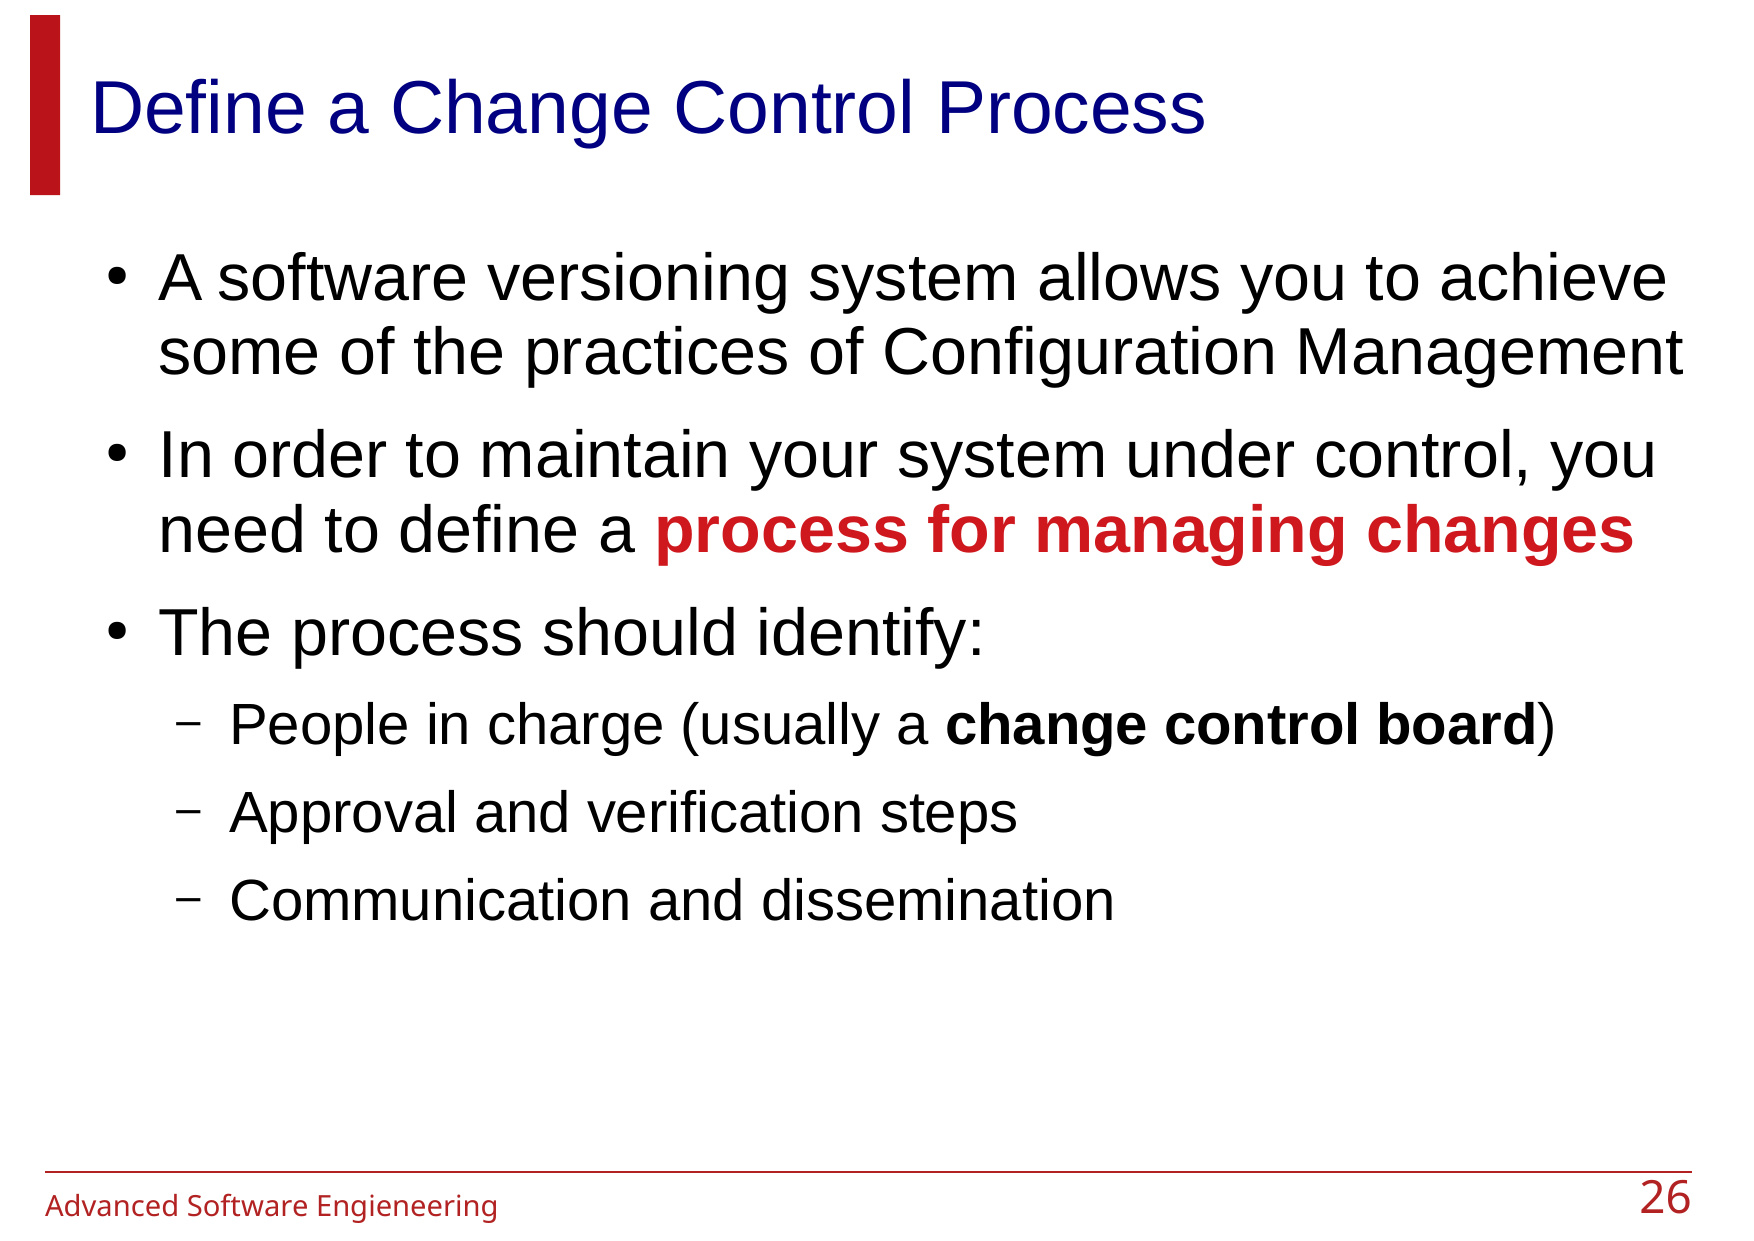

# Define a Change Control Process
A software versioning system allows you to achieve some of the practices of Configuration Management
In order to maintain your system under control, you need to define a process for managing changes
The process should identify:
People in charge (usually a change control board)
Approval and verification steps
Communication and dissemination
26
Advanced Software Engieneering